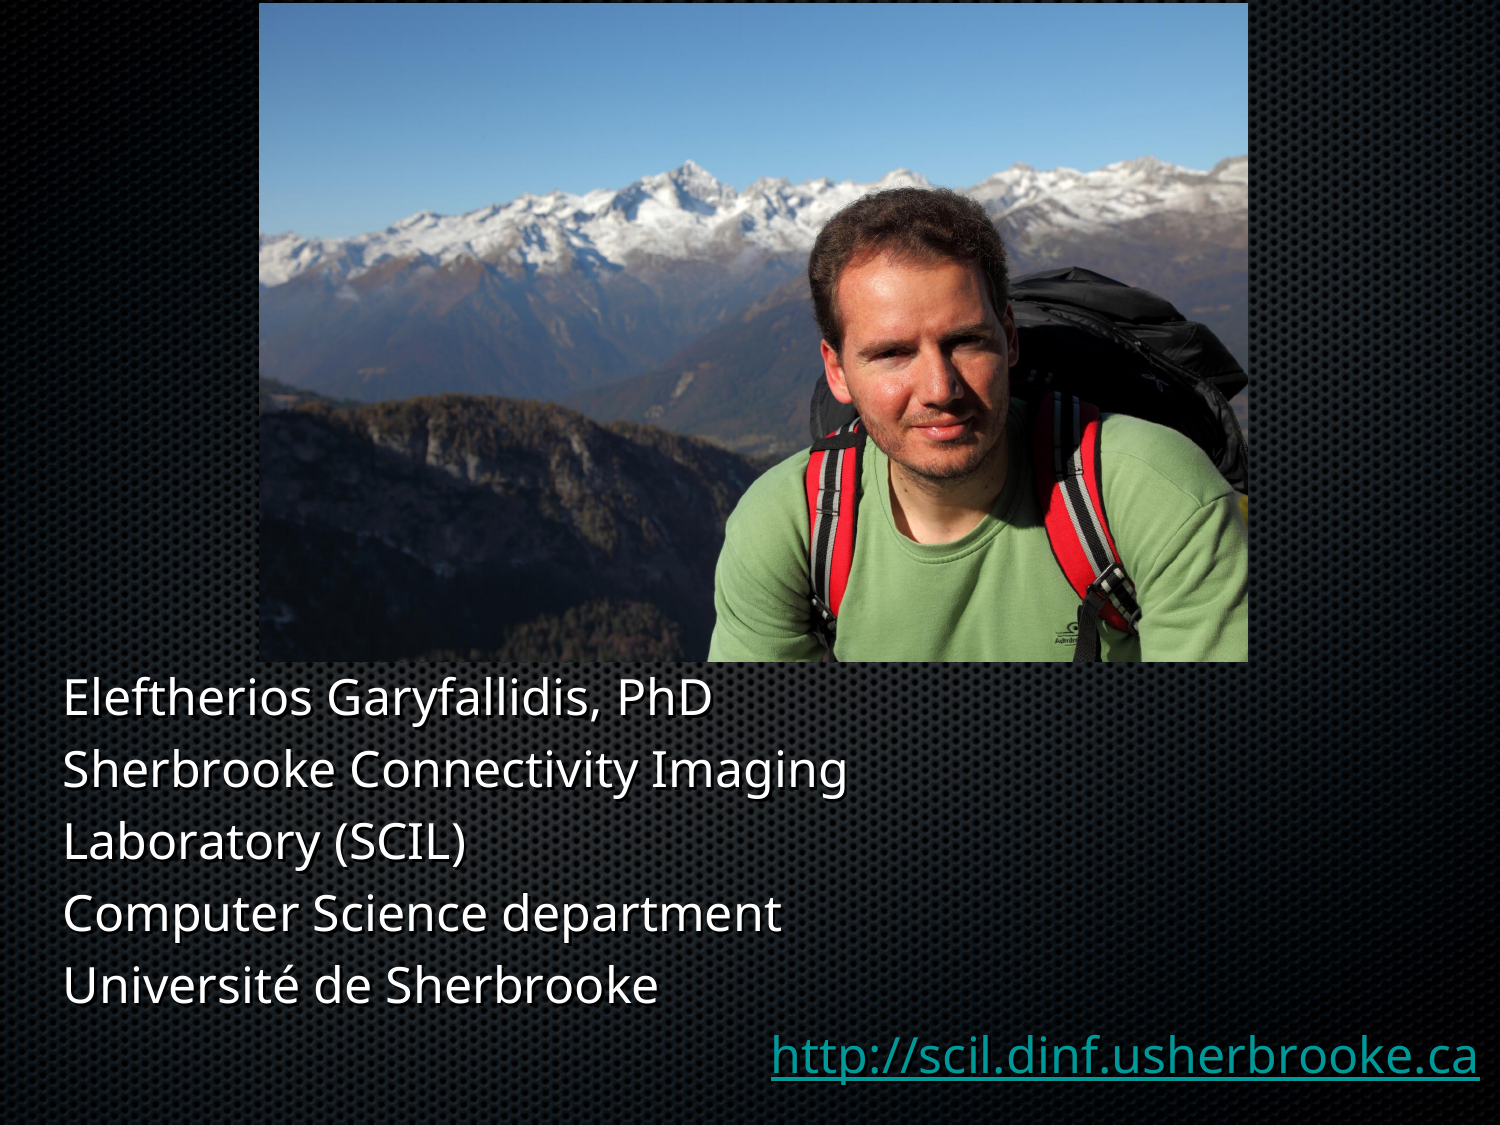

Eleftherios Garyfallidis, PhD
Sherbrooke Connectivity Imaging
Laboratory (SCIL)
Computer Science department
Université de Sherbrooke
http://scil.dinf.usherbrooke.ca